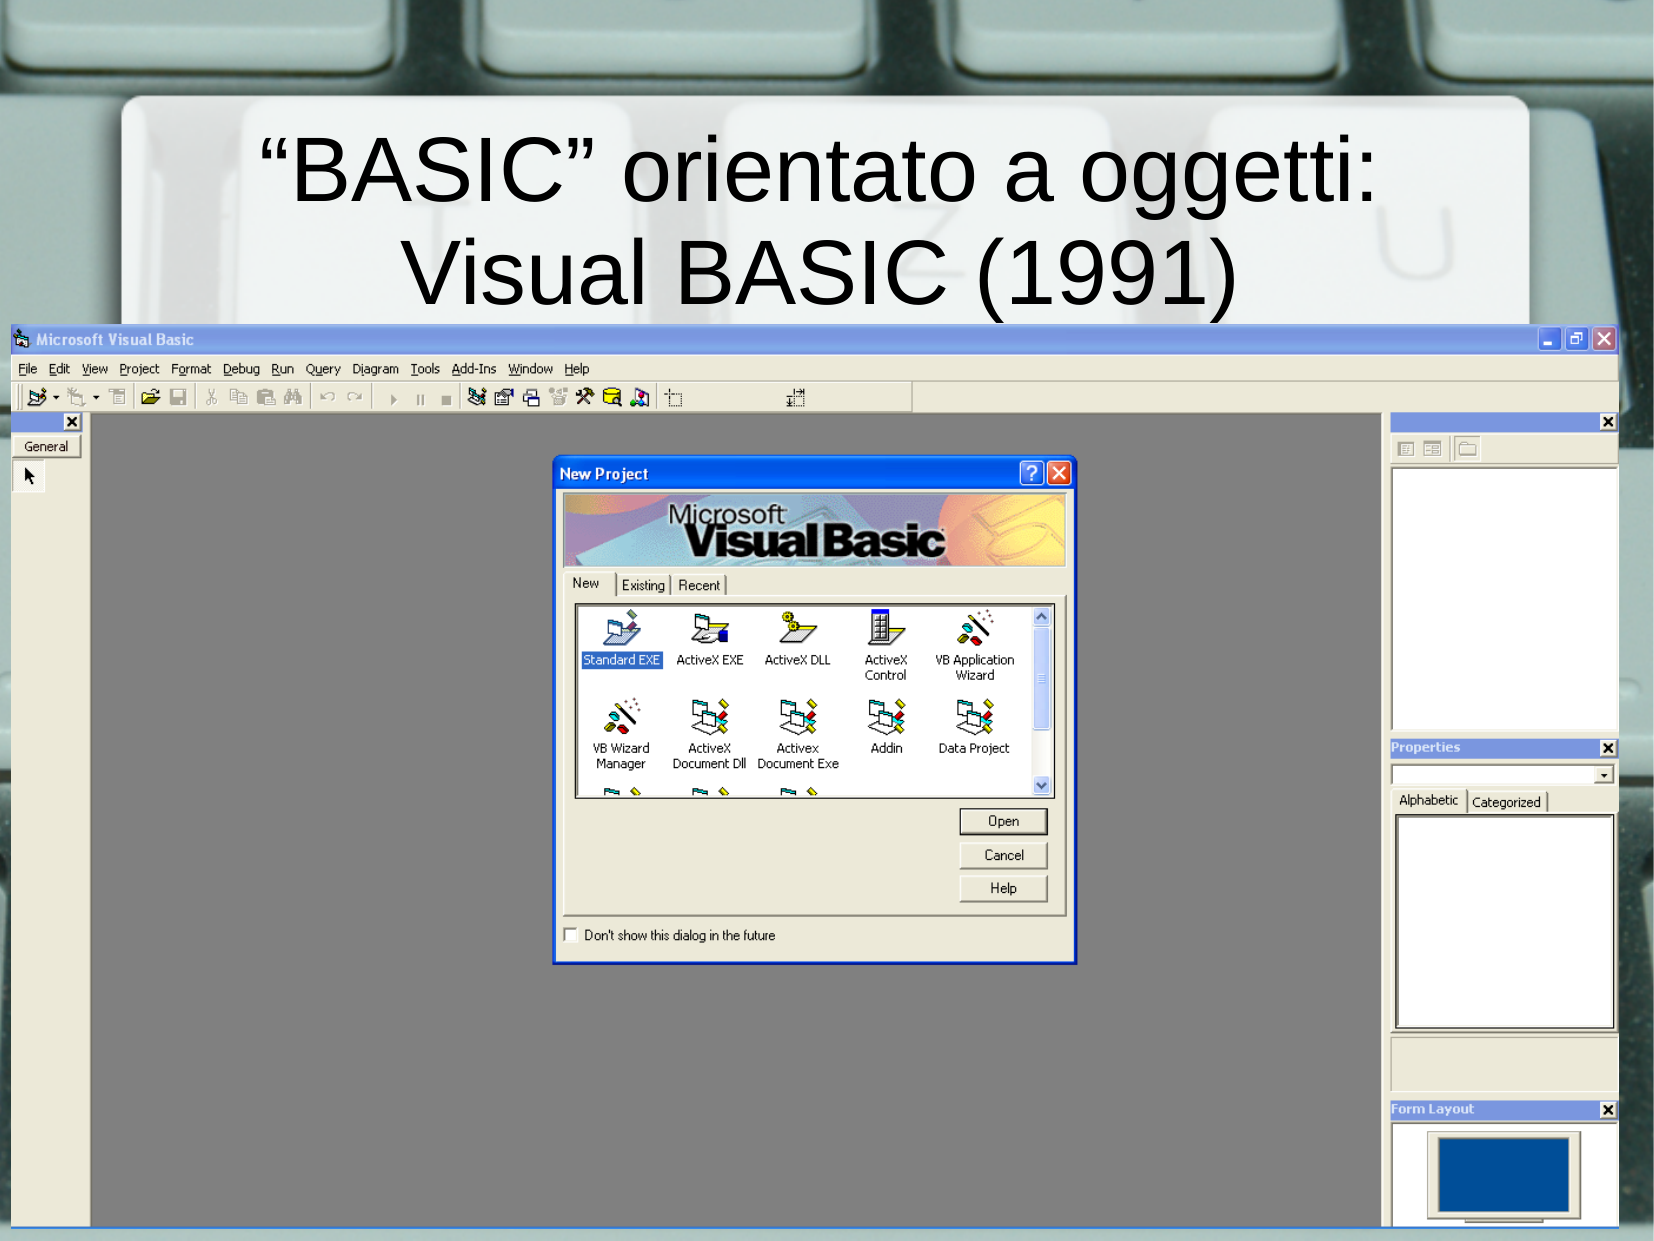

# “BASIC” orientato a oggetti: Visual BASIC (1991)